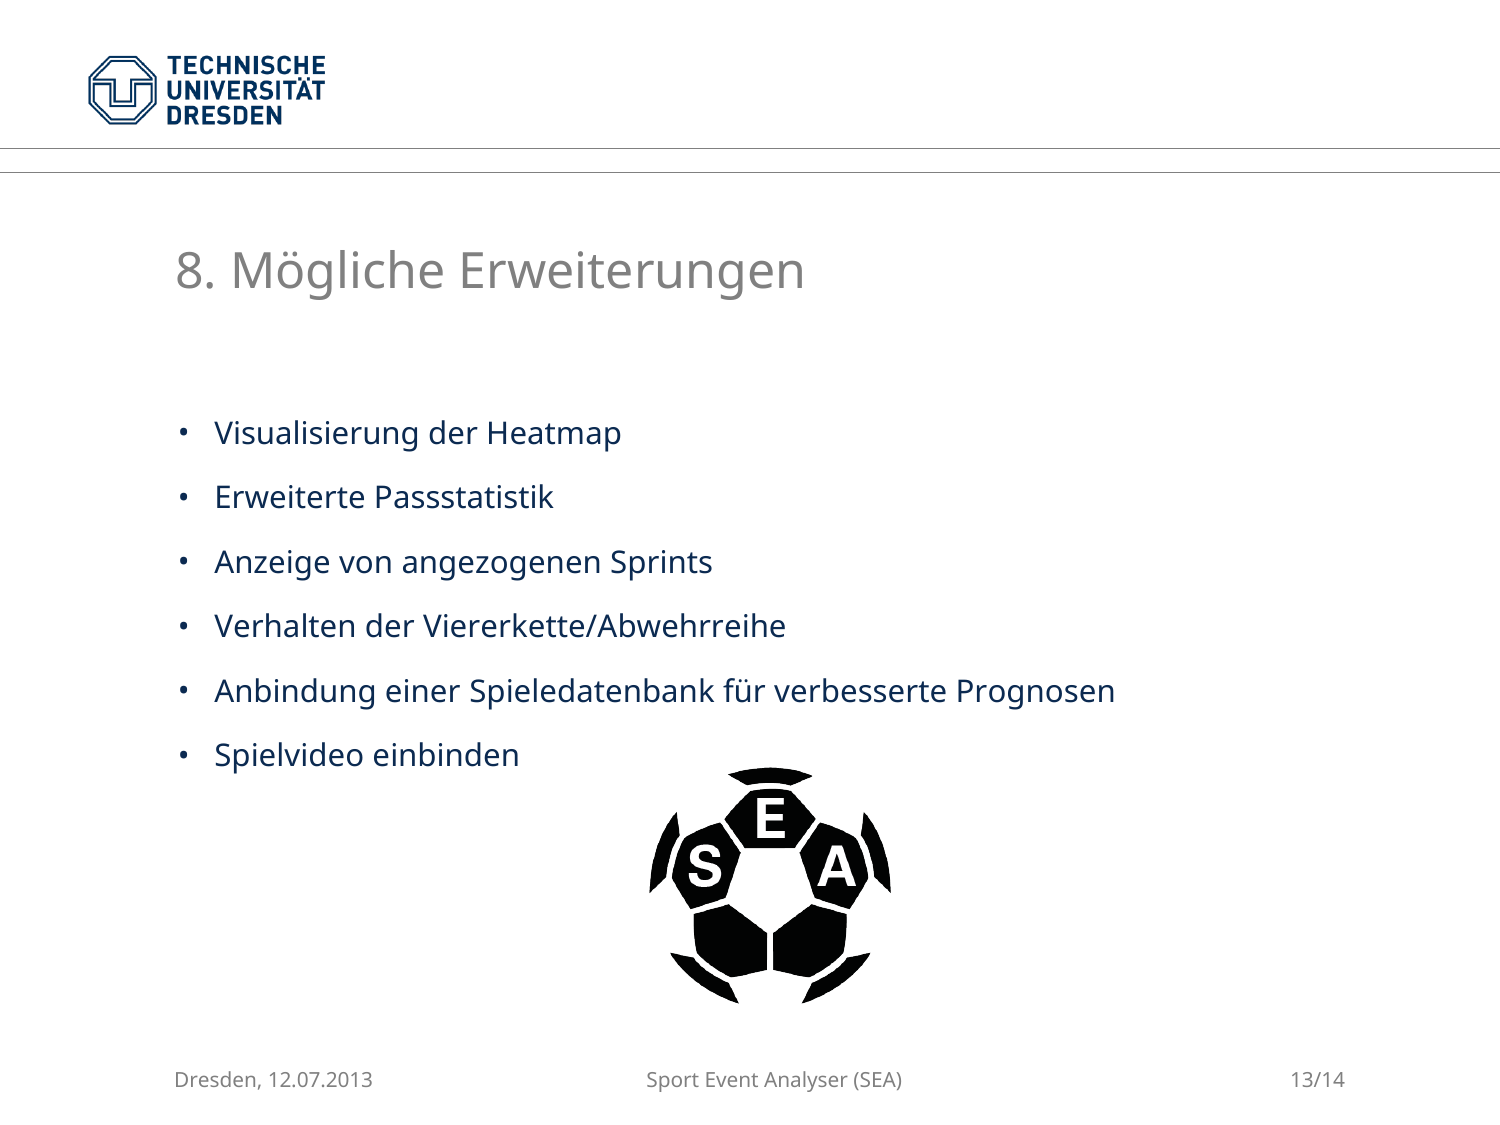

# 8. Mögliche Erweiterungen
 Visualisierung der Heatmap
 Erweiterte Passstatistik
 Anzeige von angezogenen Sprints
 Verhalten der Viererkette/Abwehrreihe
 Anbindung einer Spieledatenbank für verbesserte Prognosen
 Spielvideo einbinden
Dresden, 12.07.2013